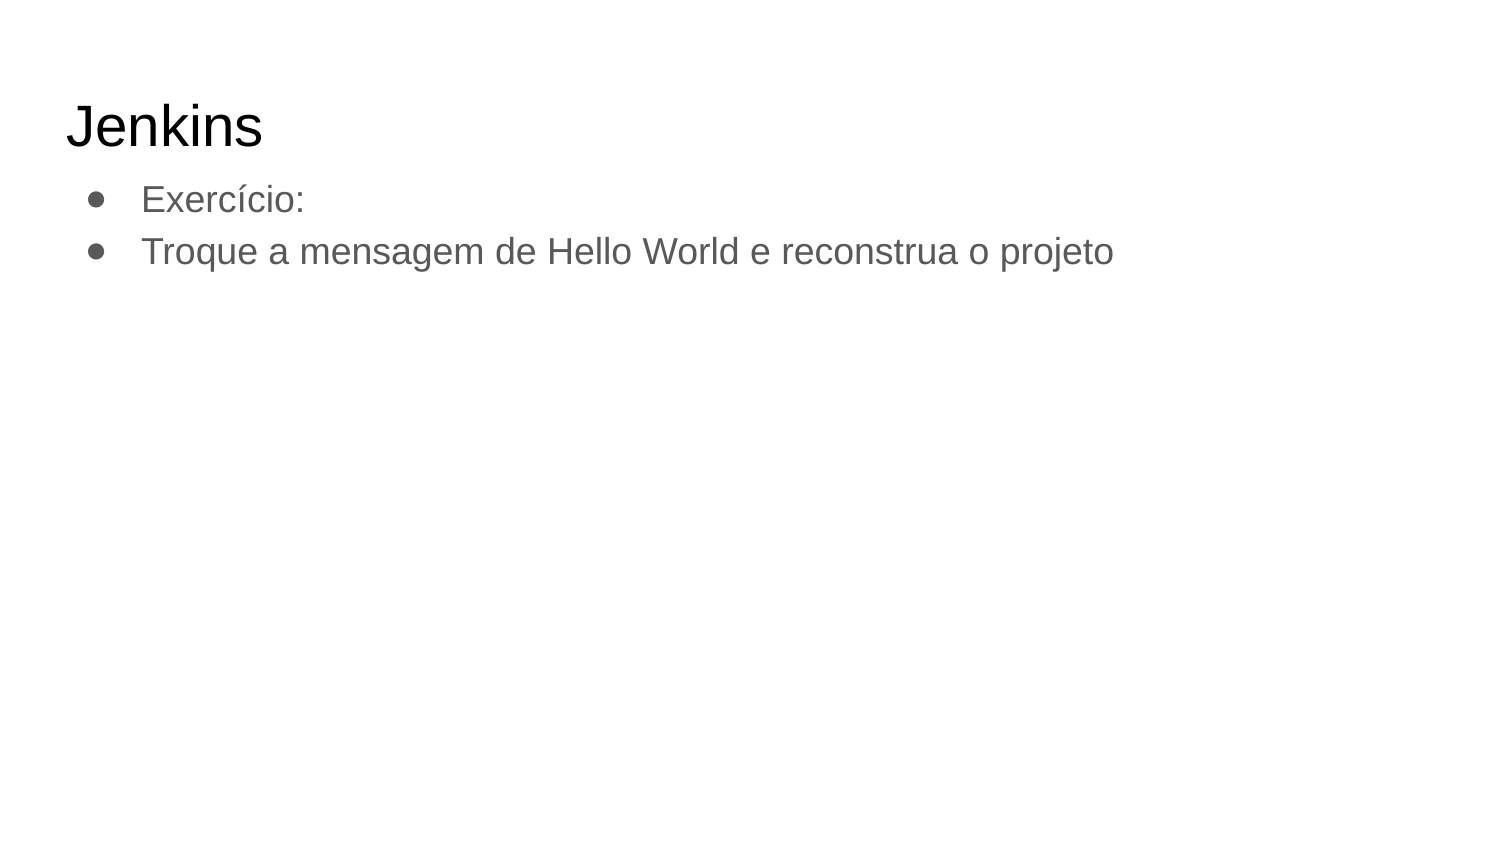

# Jenkins
Exercício:
Troque a mensagem de Hello World e reconstrua o projeto